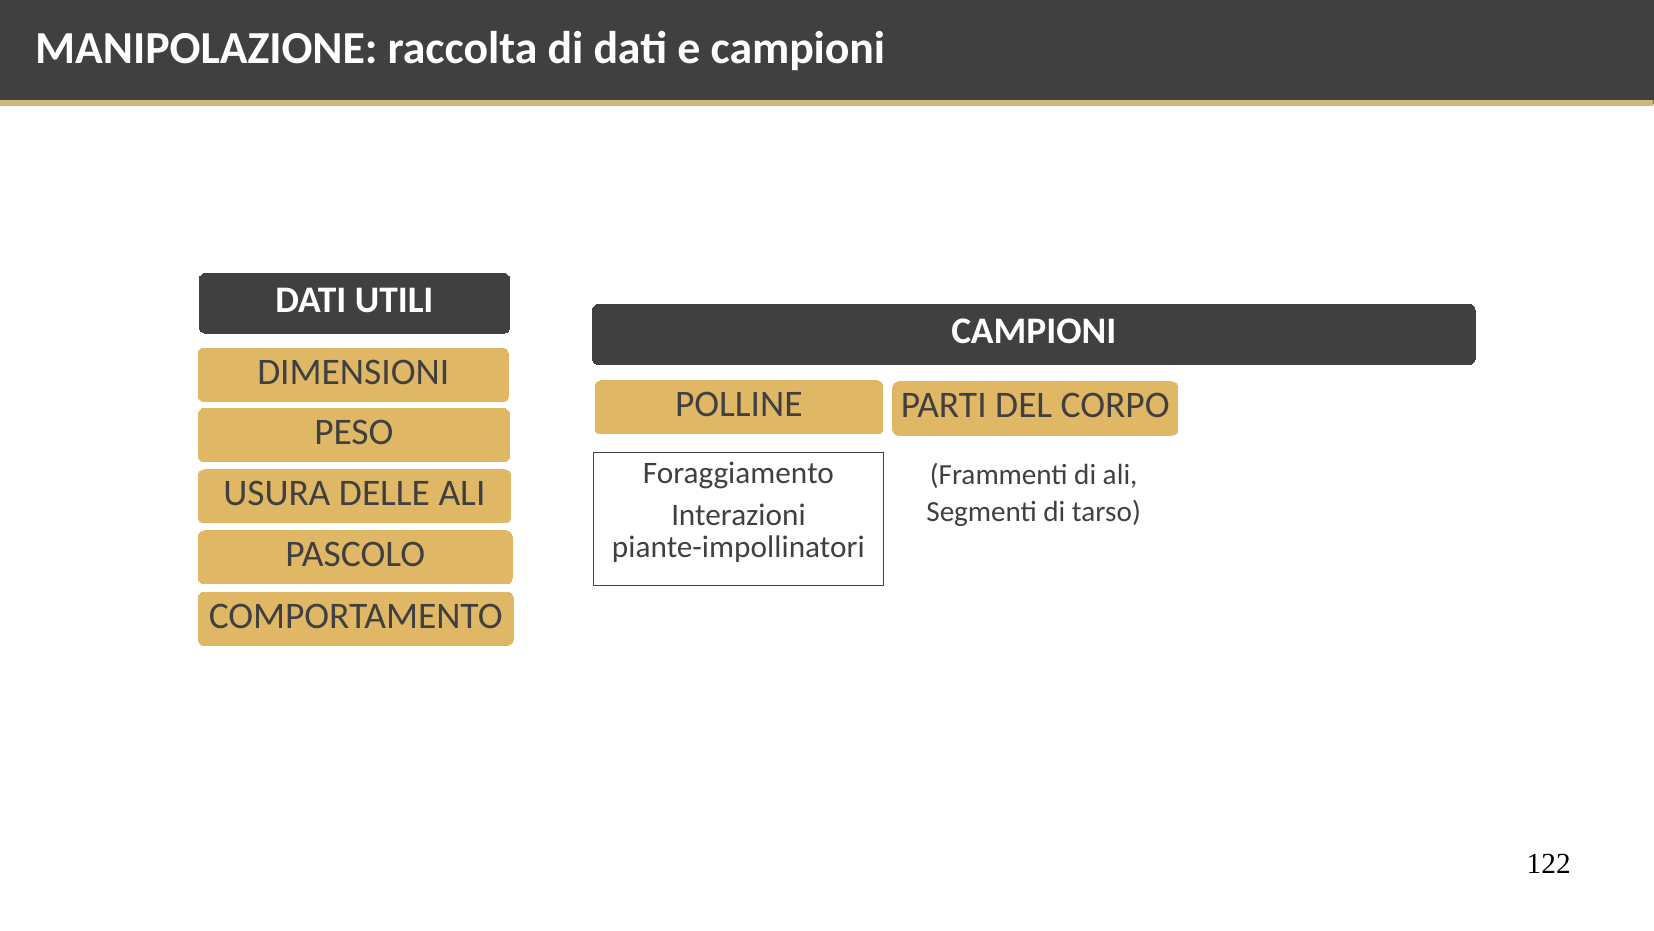

MANIPOLAZIONE: raccolta di dati e campioni
DATI UTILI
CAMPIONI
DIMENSIONI
POLLINE
PARTI DEL CORPO
PESO
Foraggiamento
Interazioni
piante-impollinatori
(Frammenti di ali,
Segmenti di tarso)
USURA DELLE ALI
PASCOLO
COMPORTAMENTO
122